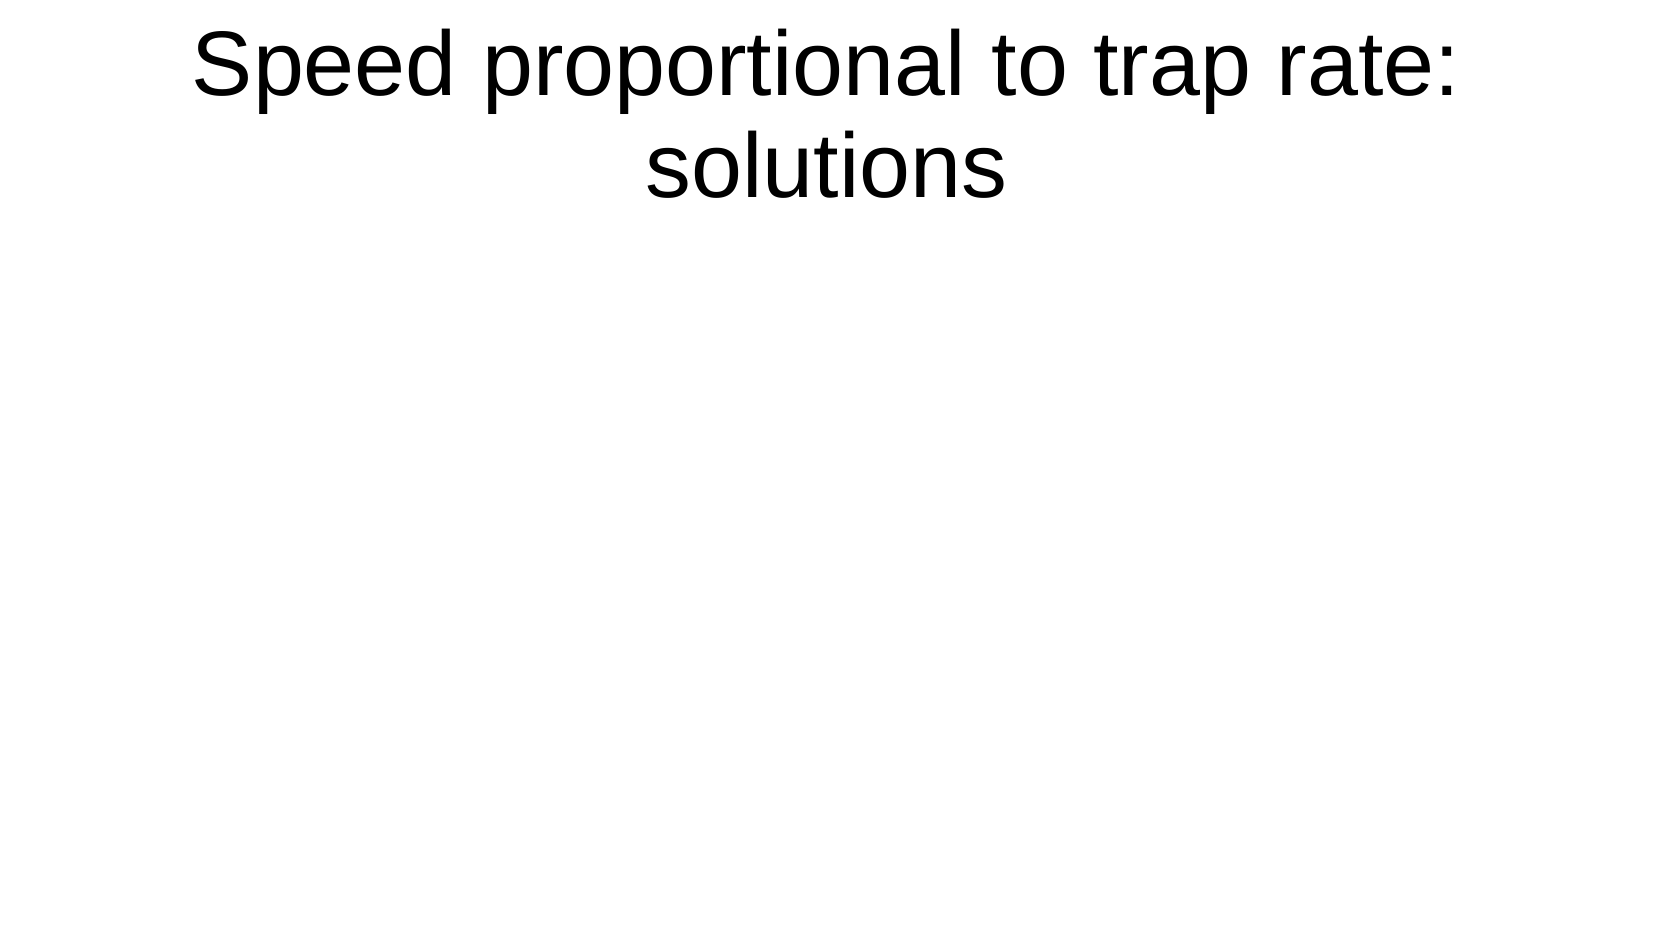

# Speed proportional to trap rate: solutions